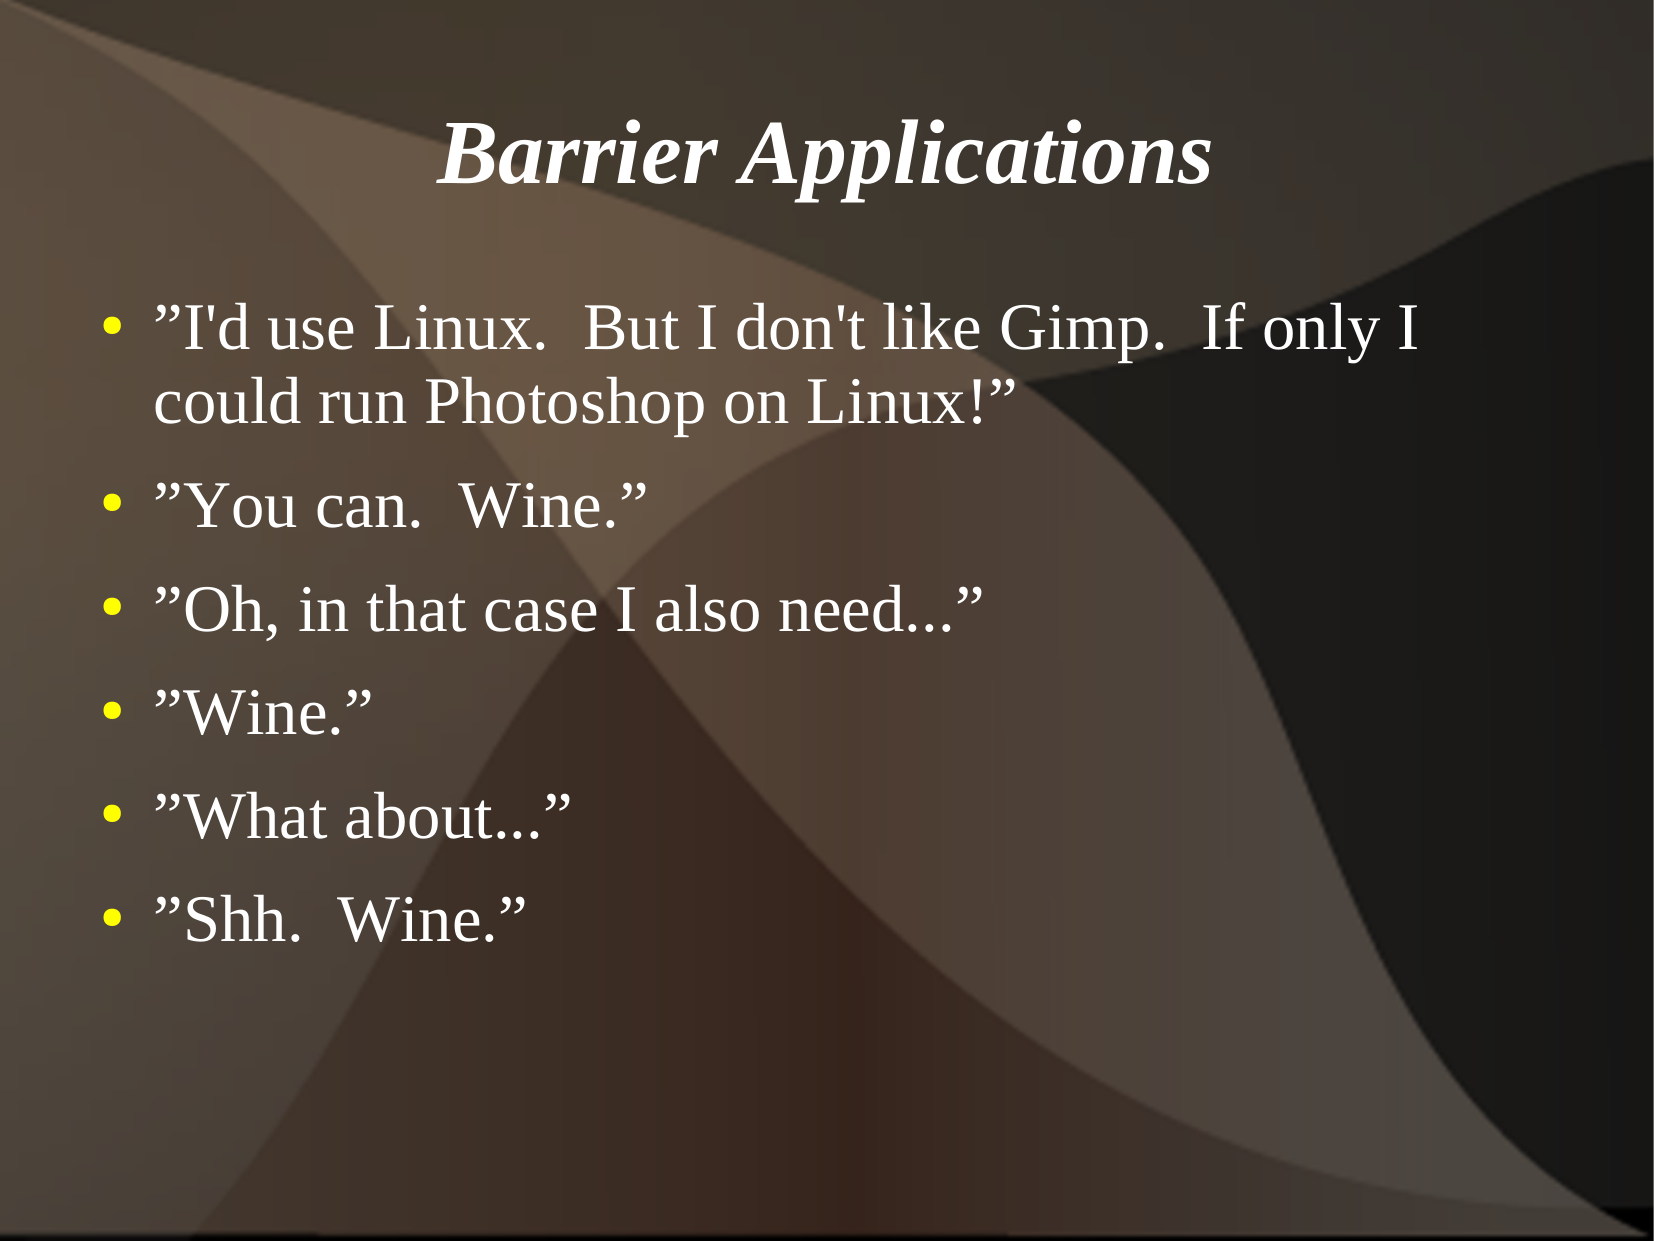

# Barrier Applications
”I'd use Linux. But I don't like Gimp. If only I could run Photoshop on Linux!”
”You can. Wine.”
”Oh, in that case I also need...”
”Wine.”
”What about...”
”Shh. Wine.”